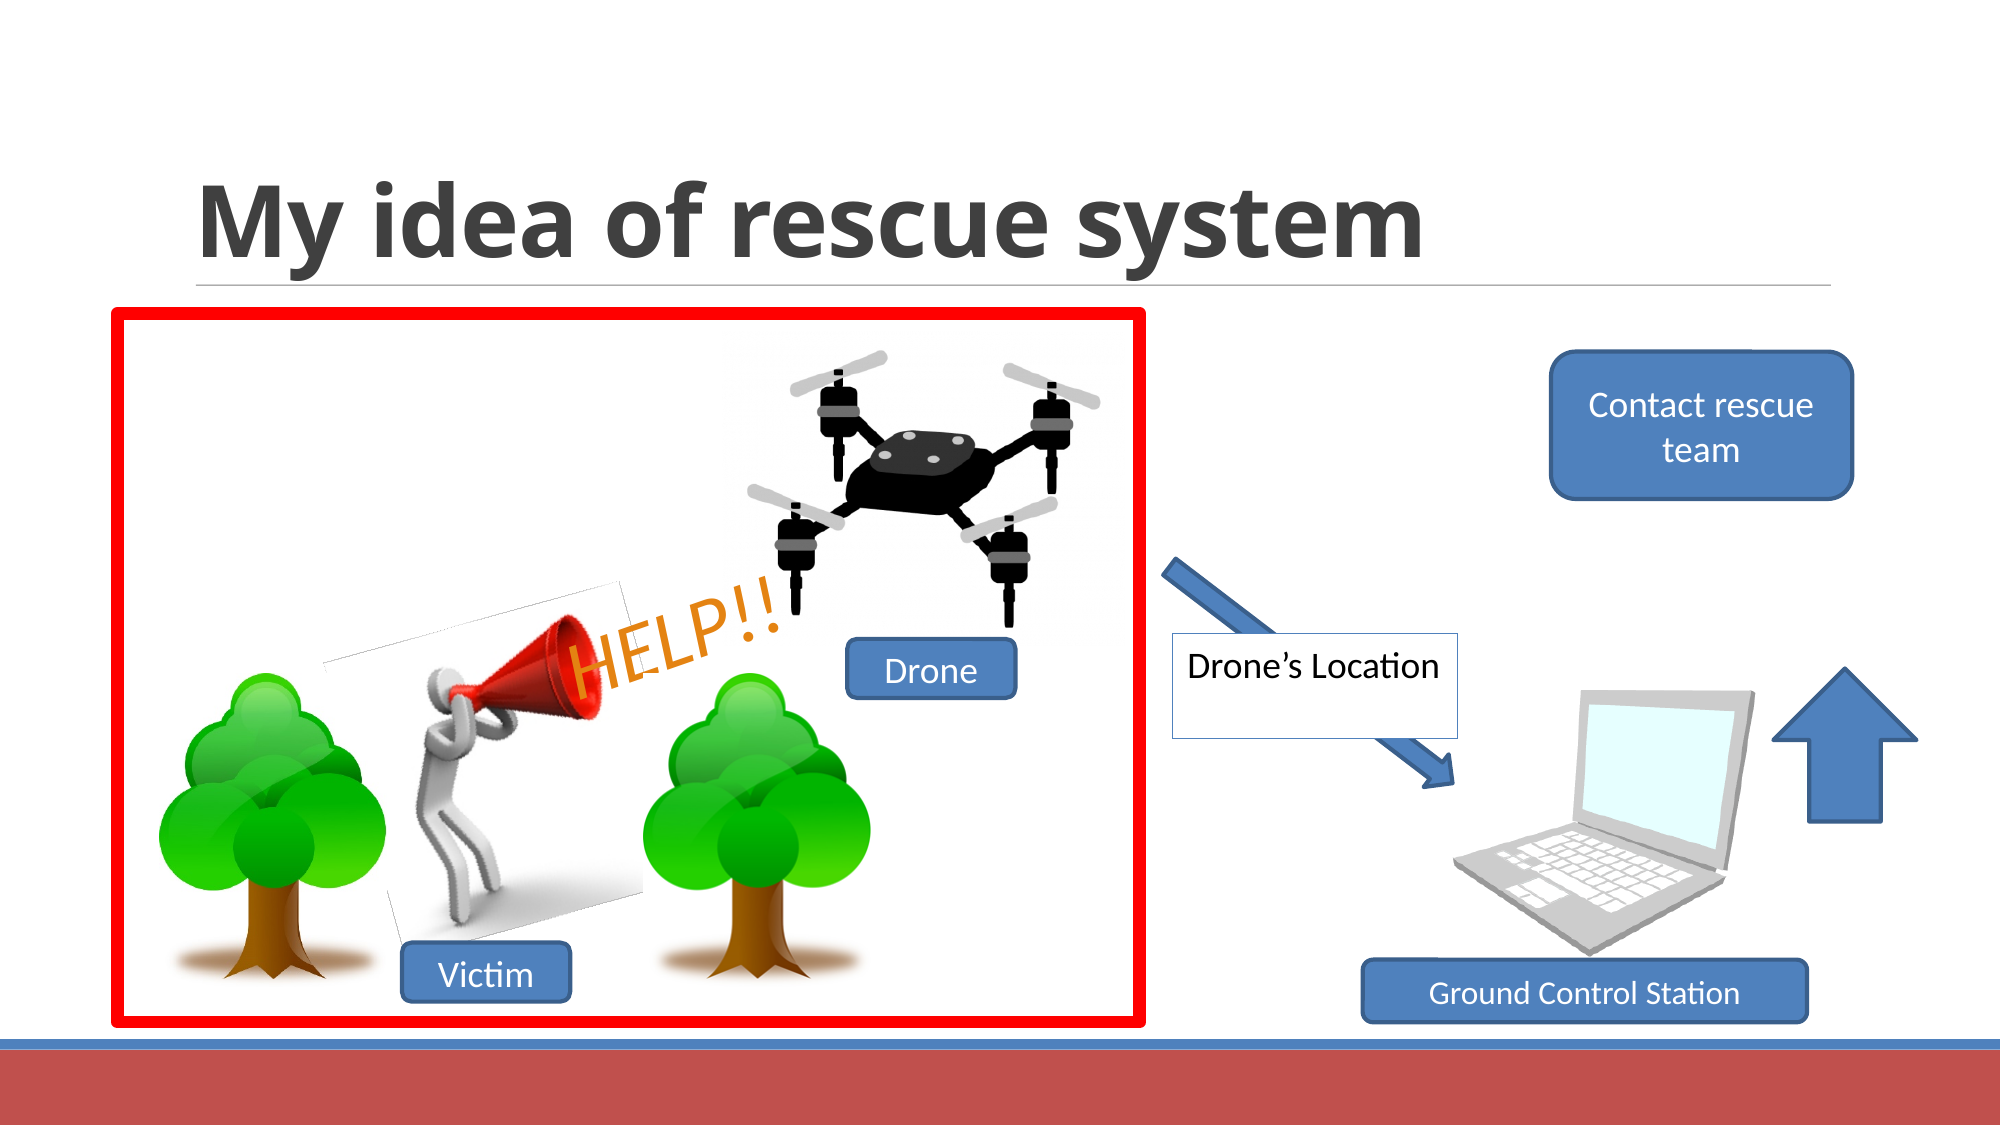

My idea of rescue system
Contact rescue team
HELP!!
Drone’s Location
Drone
Victim
Ground Control Station